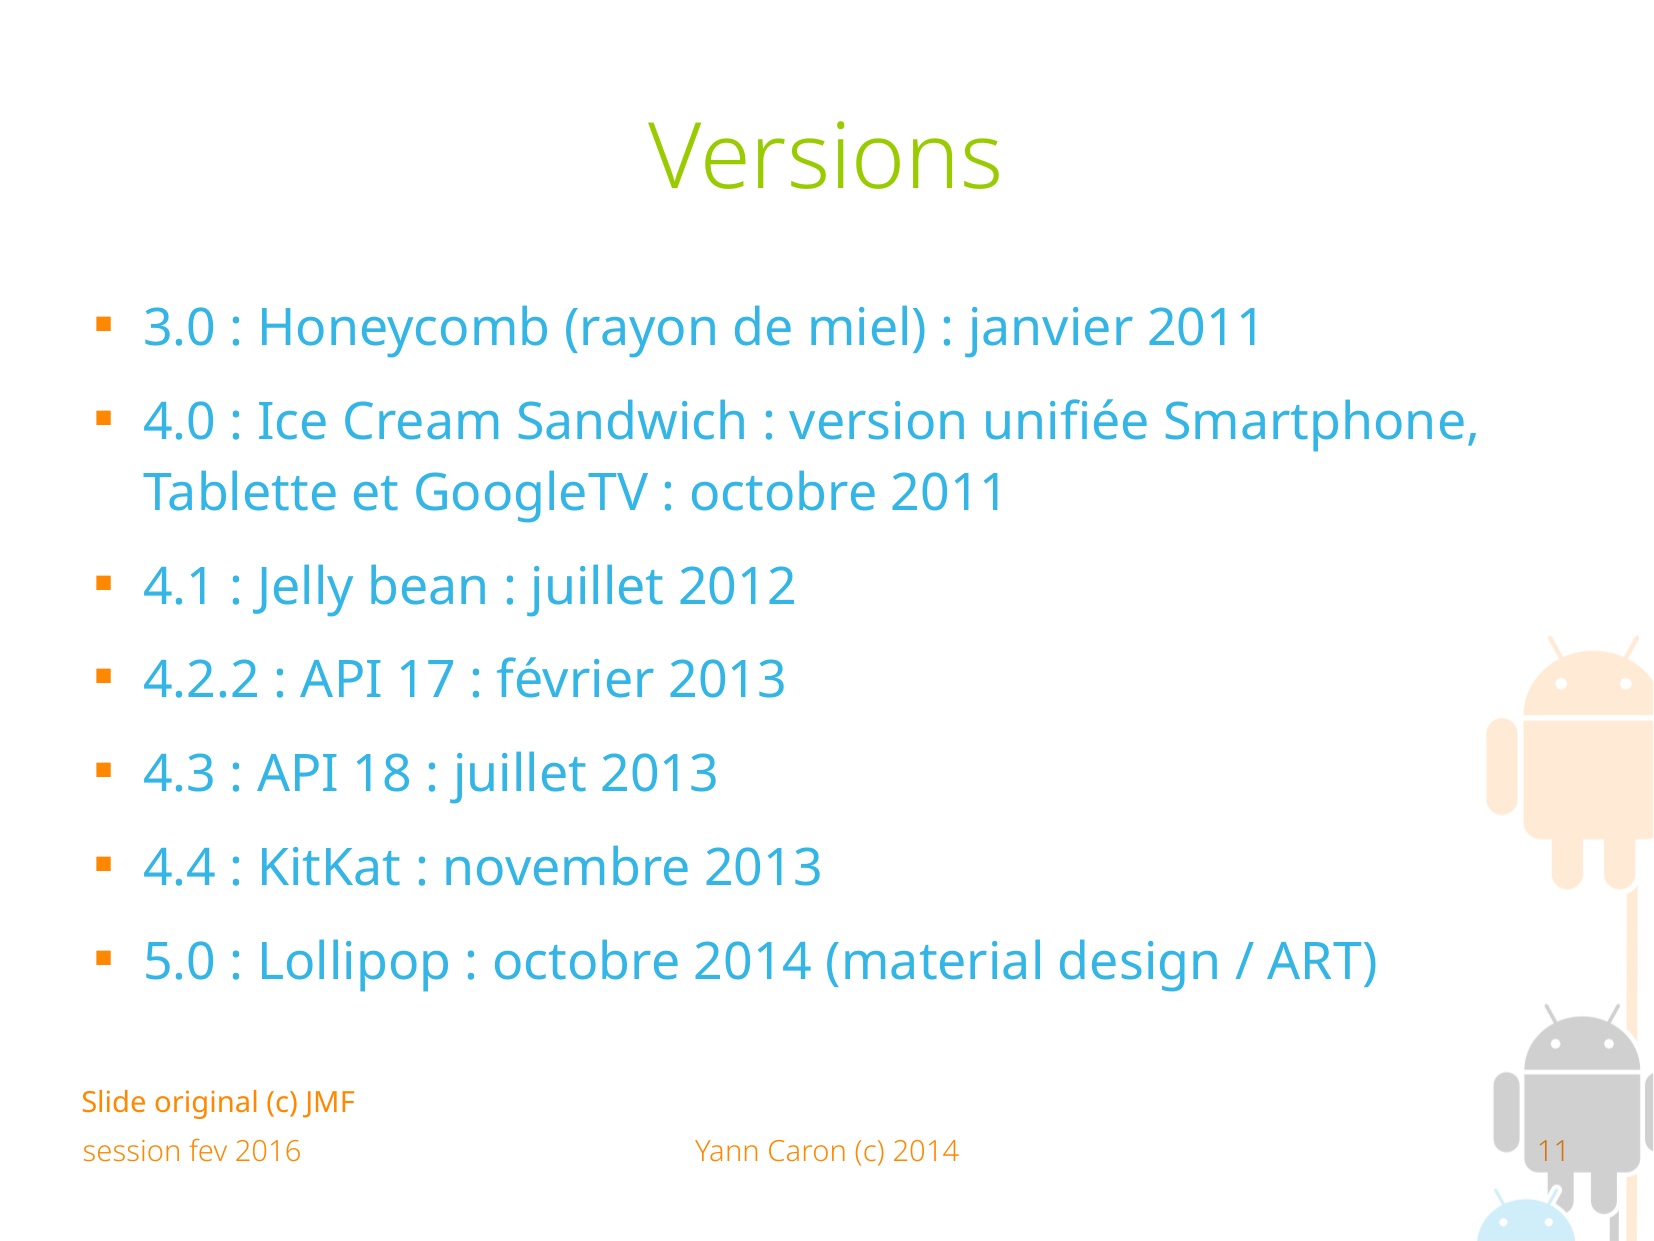

# Versions
3.0 : Honeycomb (rayon de miel) : janvier 2011
4.0 : Ice Cream Sandwich : version unifiée Smartphone, Tablette et GoogleTV : octobre 2011
4.1 : Jelly bean : juillet 2012
4.2.2 : API 17 : février 2013
4.3 : API 18 : juillet 2013
4.4 : KitKat : novembre 2013
5.0 : Lollipop : octobre 2014 (material design / ART)
Slide original (c) JMF
session fev 2016
Yann Caron (c) 2014
11